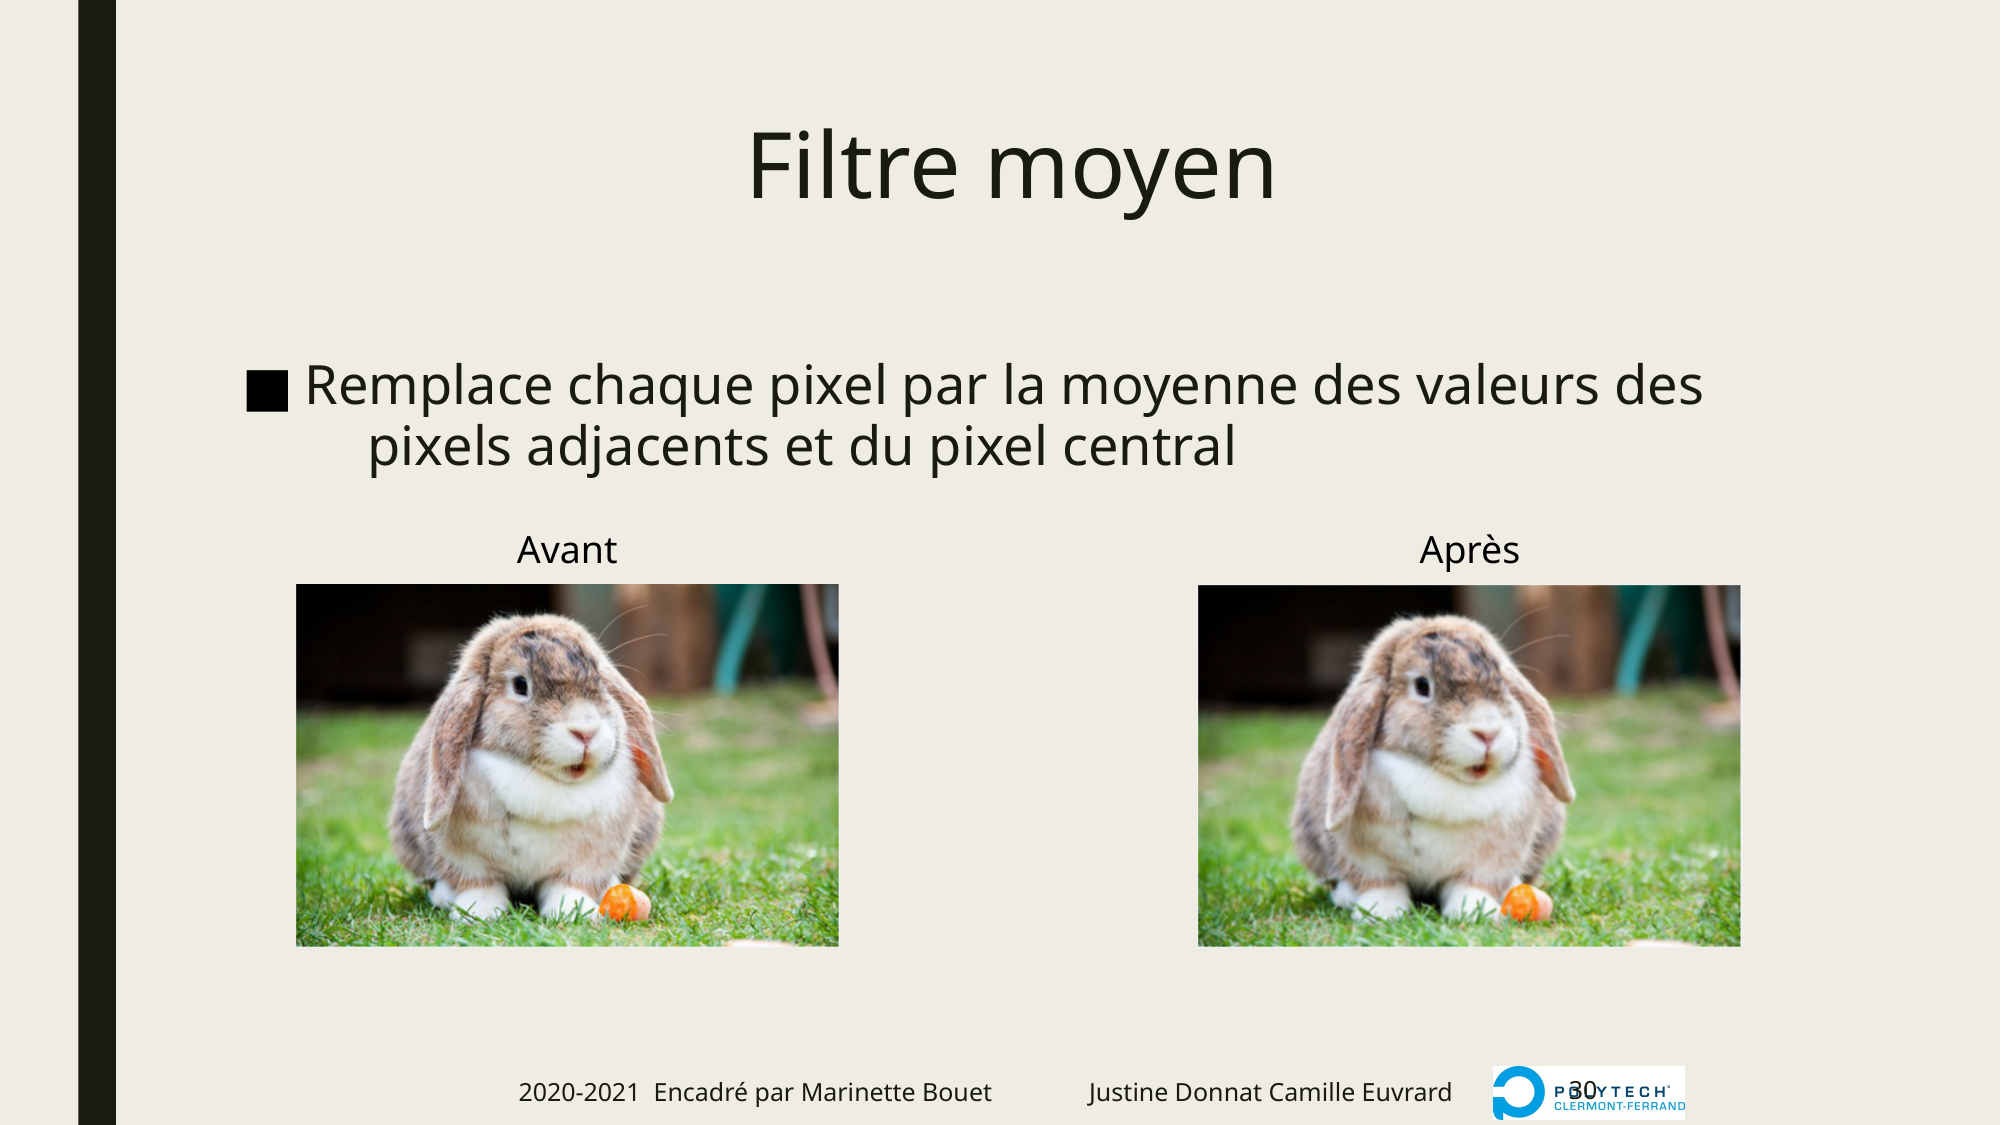

# Filtre moyen
Remplace chaque pixel par la moyenne des valeurs des pixels adjacents et du pixel central
Après
Avant
2020-2021 Encadré par Marinette Bouet Justine Donnat Camille Euvrard